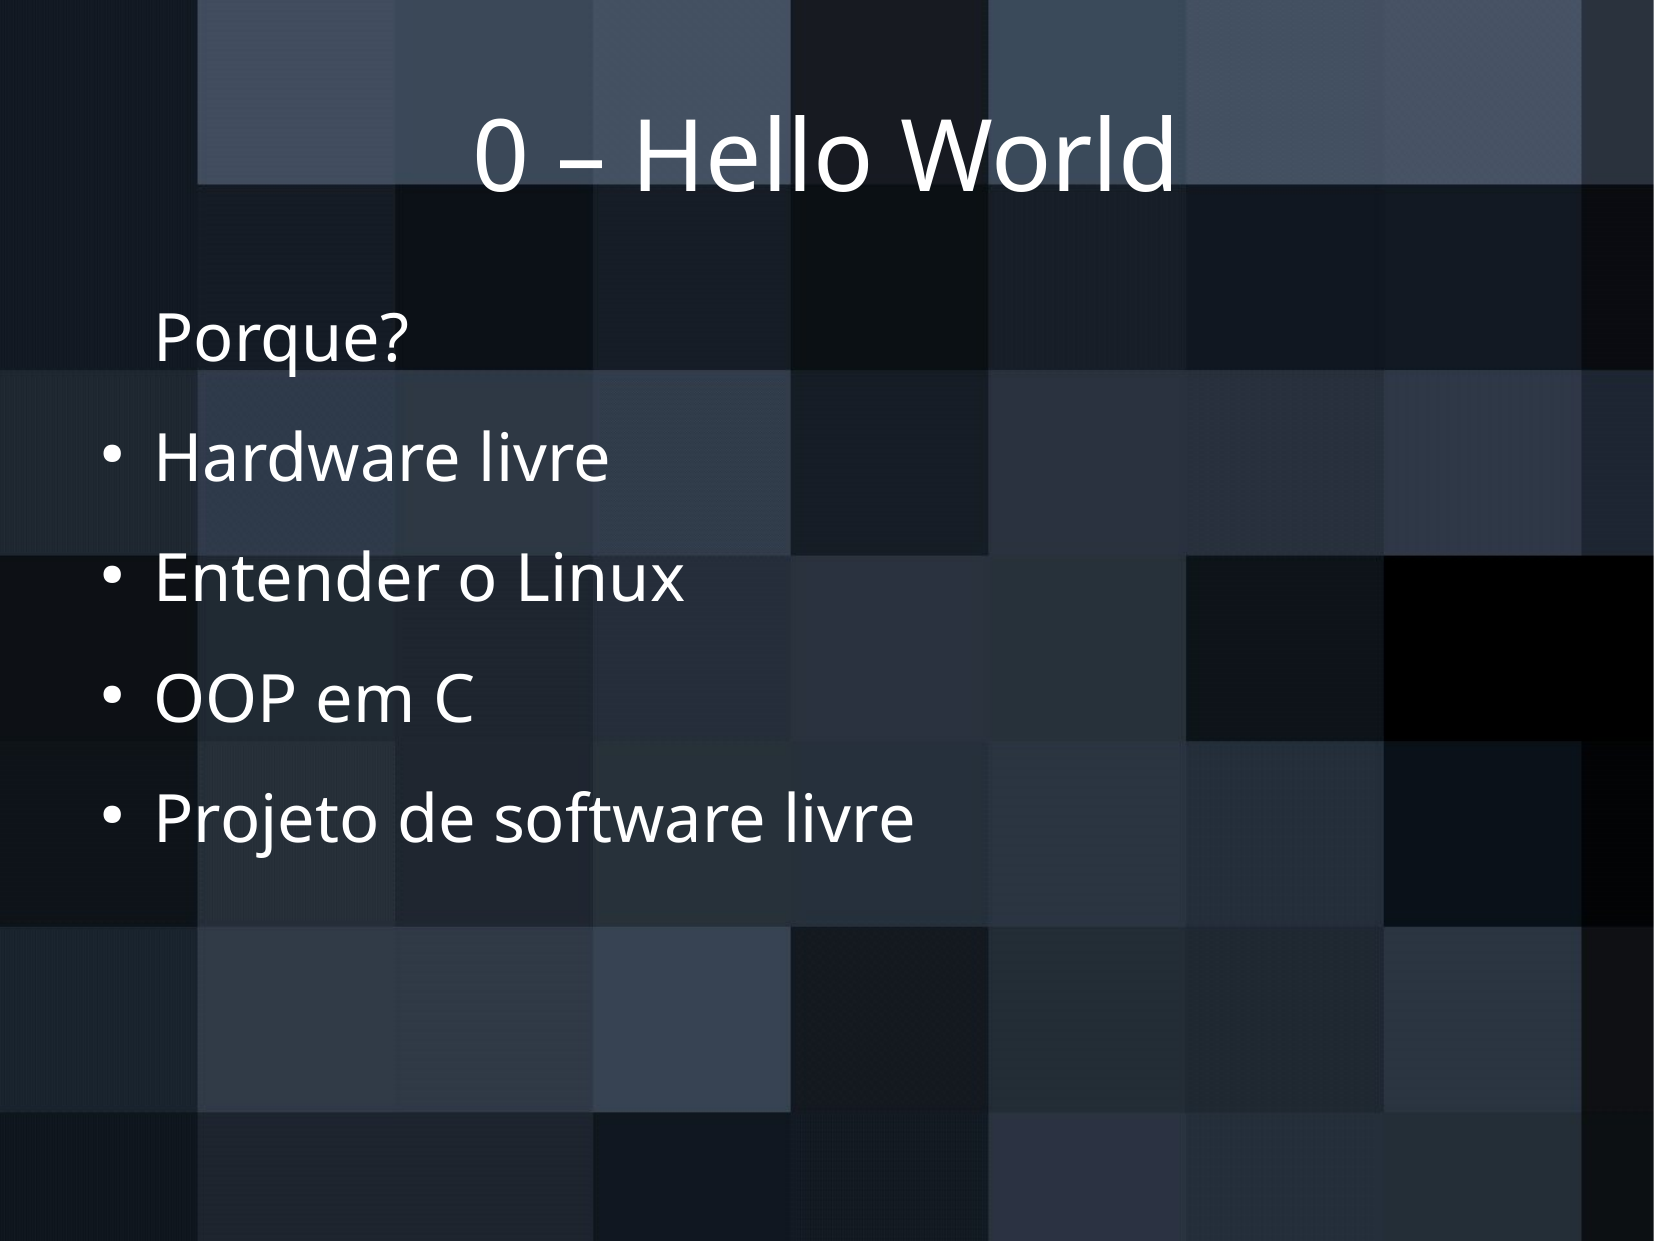

# 0 – Hello World
Porque?
Hardware livre
Entender o Linux
OOP em C
Projeto de software livre